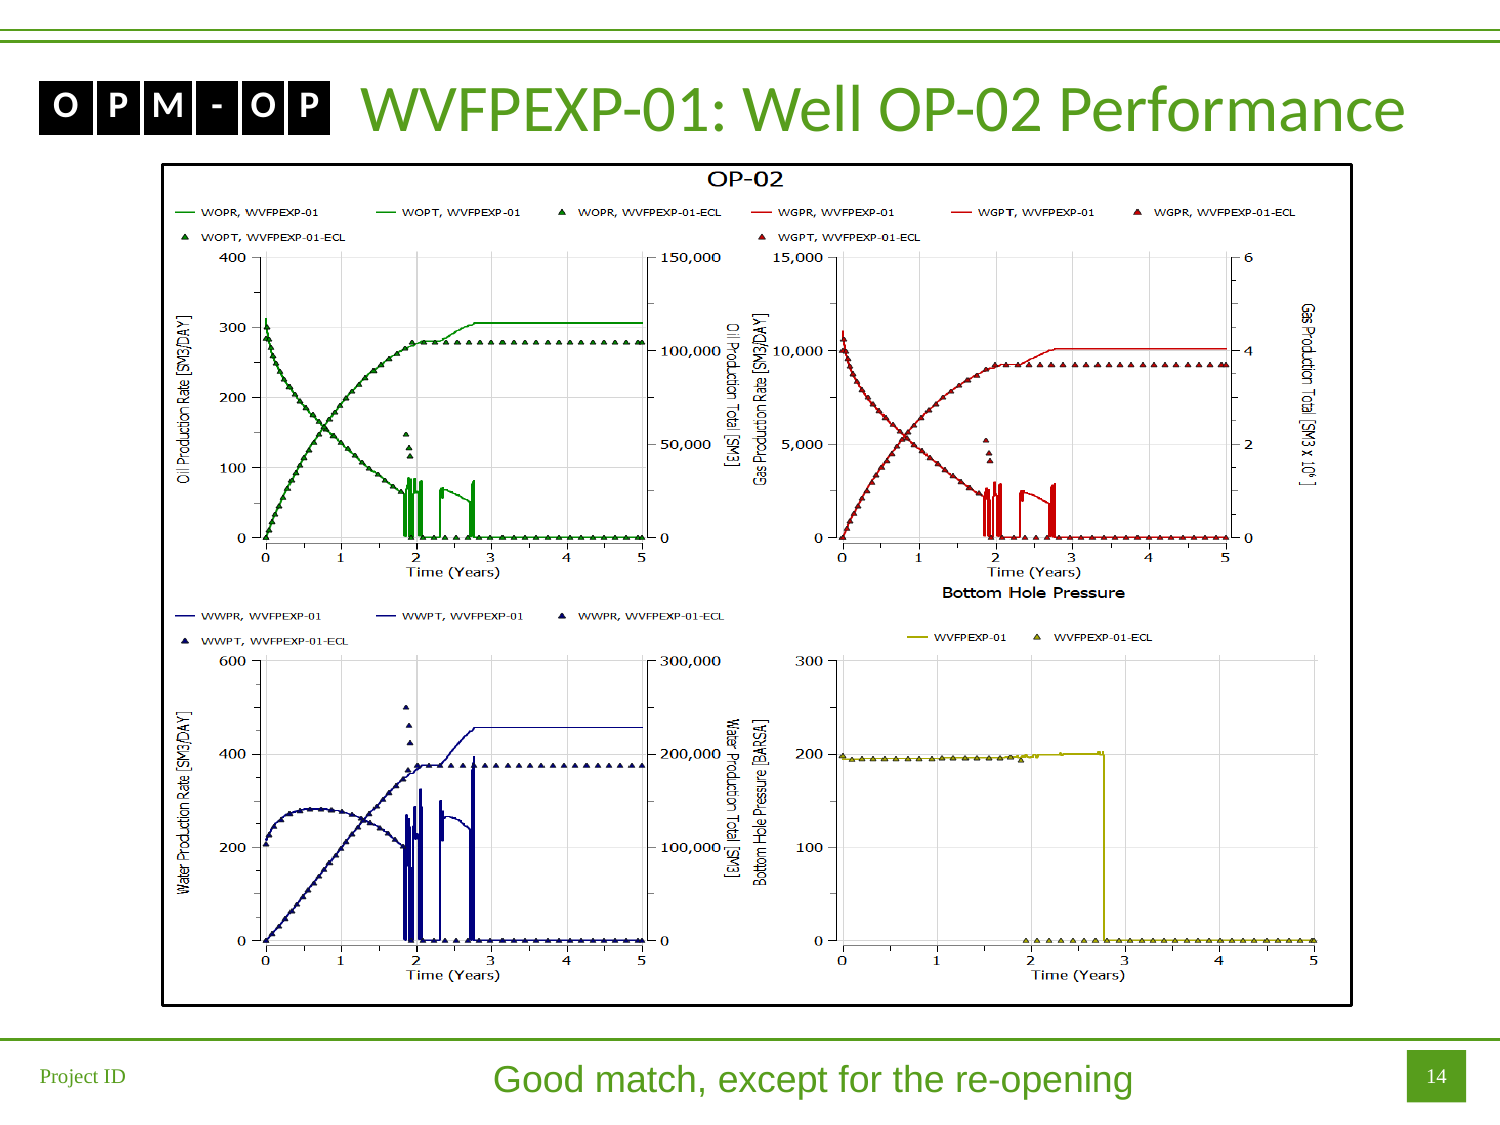

# WVFPEXP-01: Well OP-02 Performance
Project ID
14
Good match, except for the re-opening